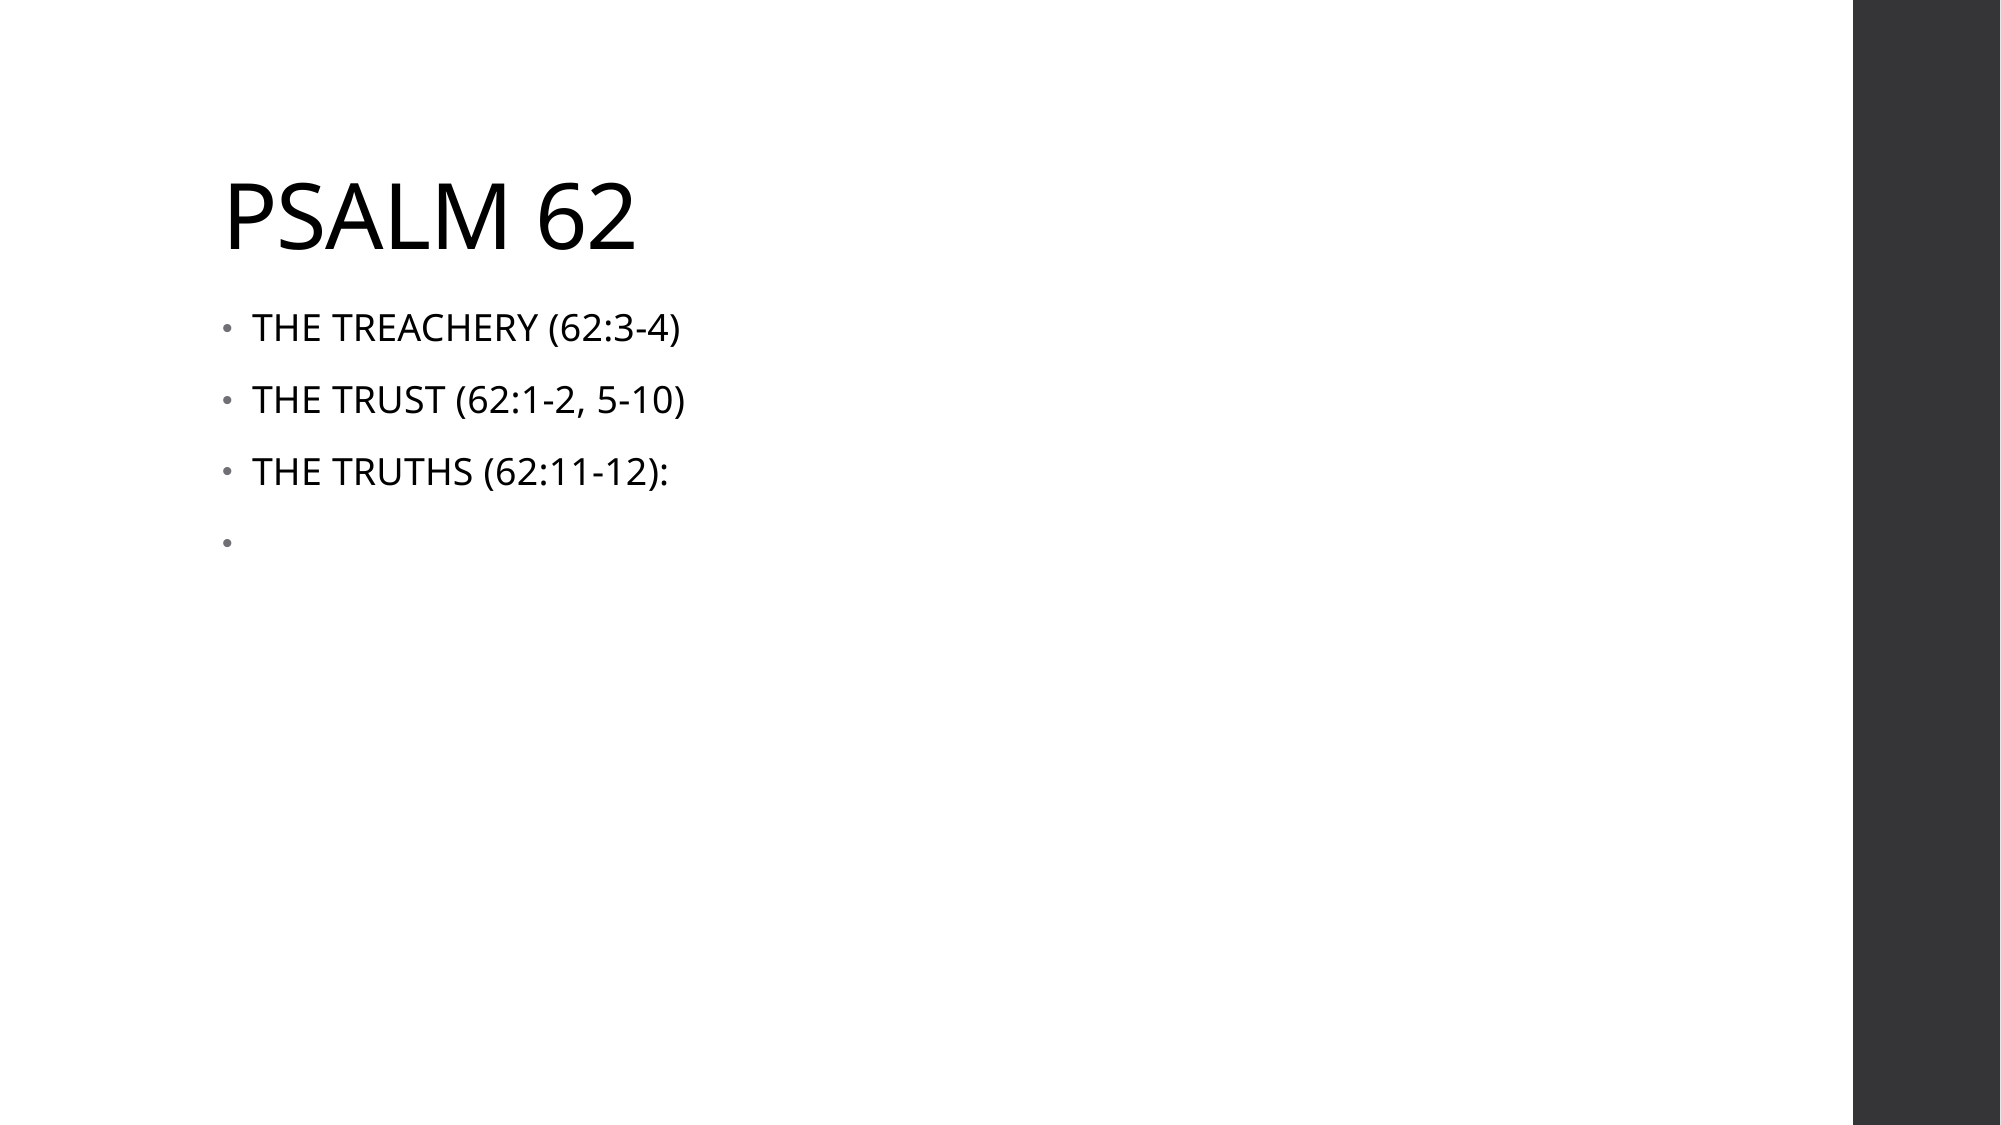

# PSALM 62
THE TREACHERY (62:3-4)
THE TRUST (62:1-2, 5-10)
THE TRUTHS (62:11-12):